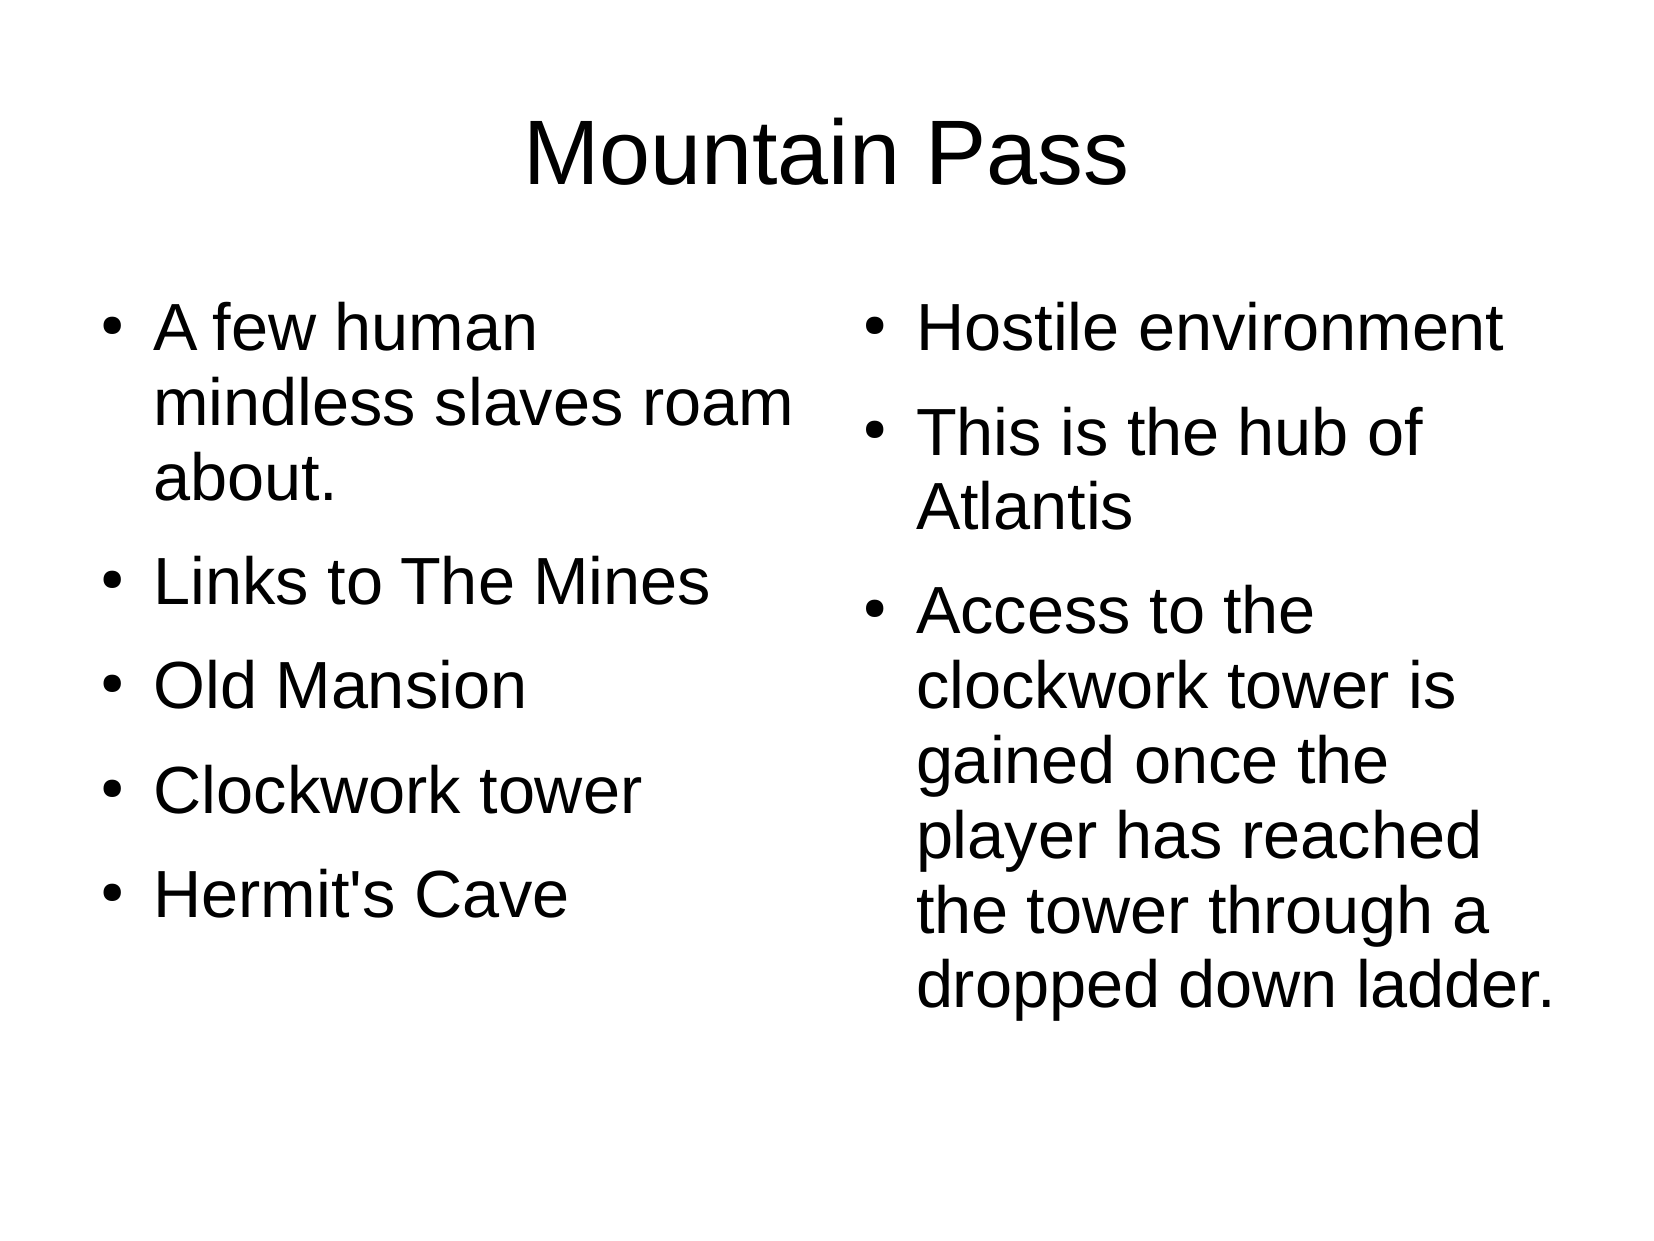

# Mountain Pass
A few human mindless slaves roam about.
Links to The Mines
Old Mansion
Clockwork tower
Hermit's Cave
Hostile environment
This is the hub of Atlantis
Access to the clockwork tower is gained once the player has reached the tower through a dropped down ladder.